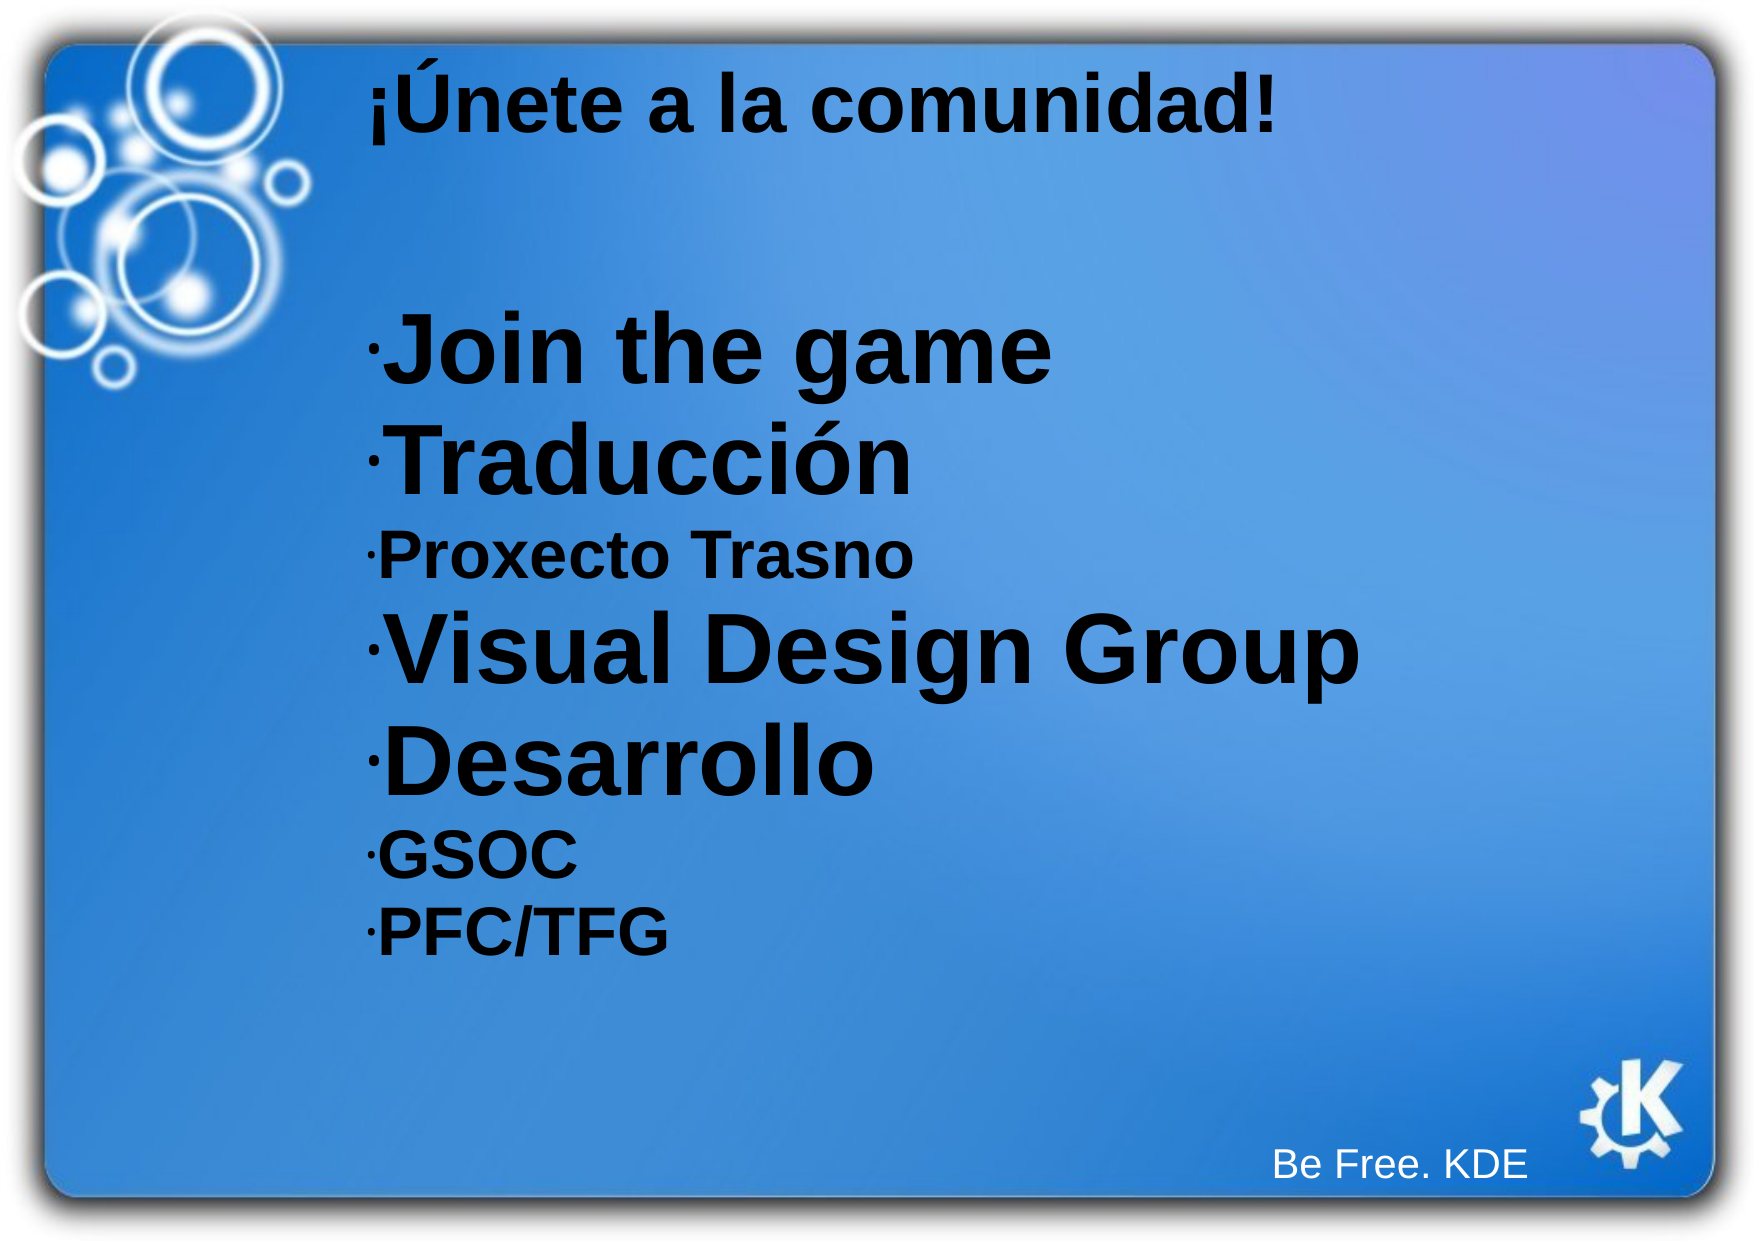

¡Únete a la comunidad!
Join the game
Traducción
Proxecto Trasno
Visual Design Group
Desarrollo
GSOC
PFC/TFG